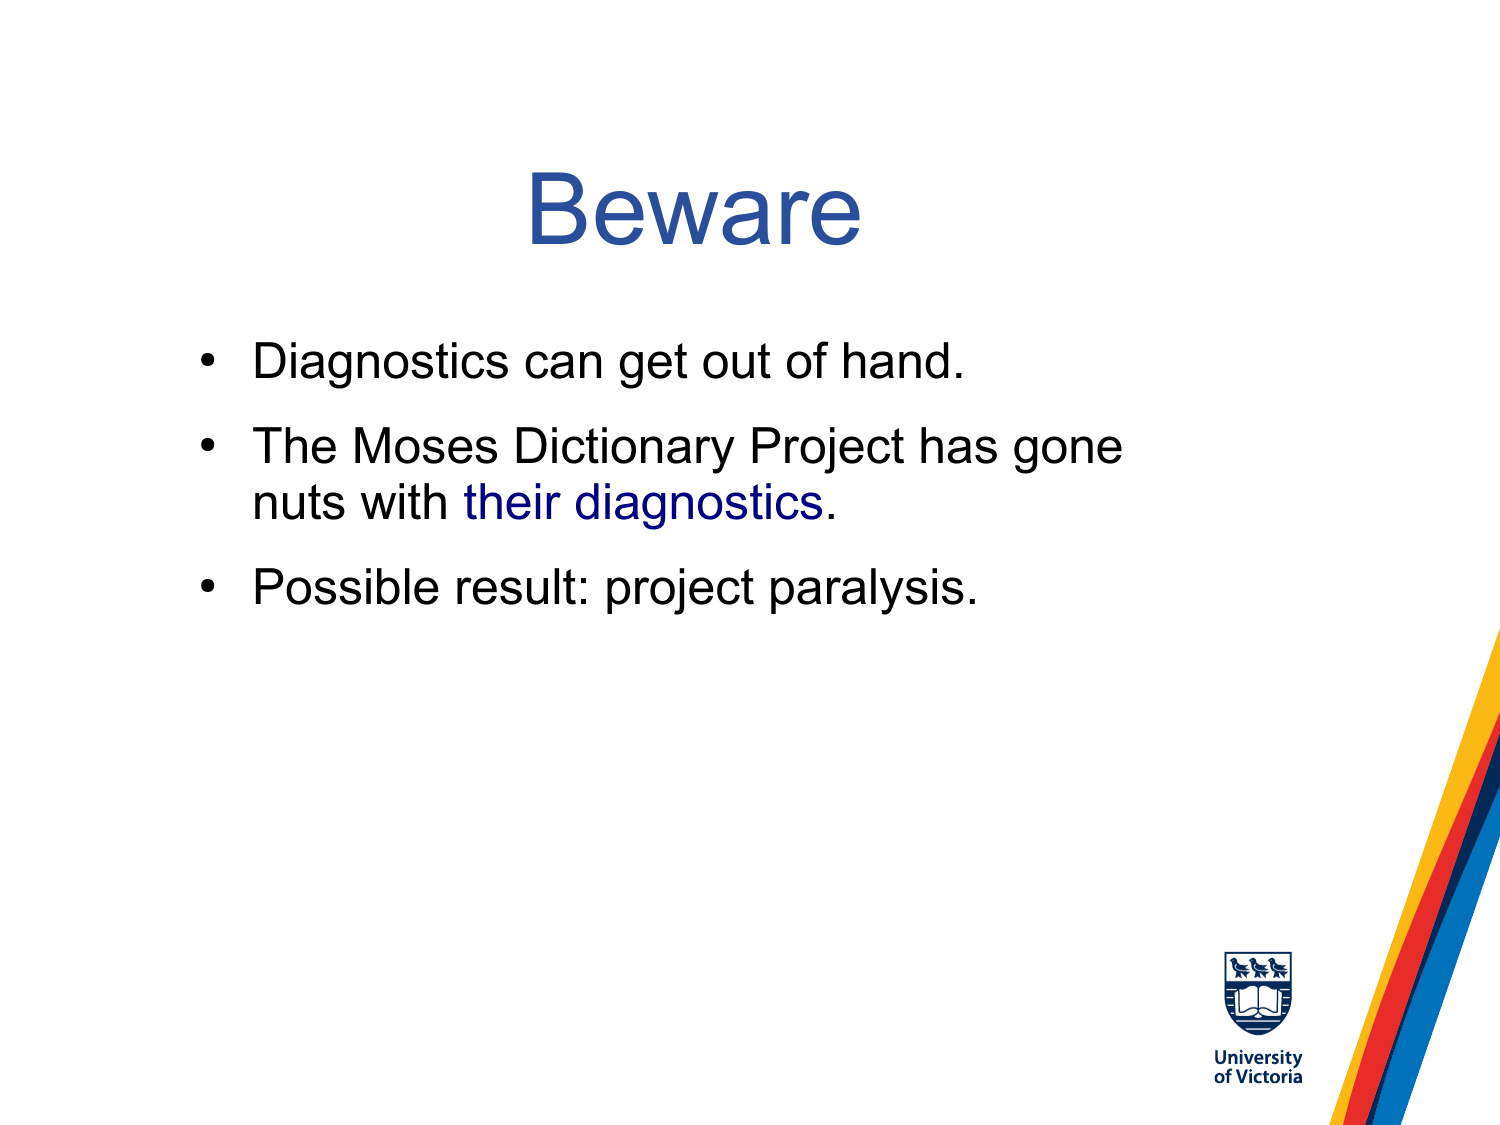

# Beware
Diagnostics can get out of hand.
The Moses Dictionary Project has gone nuts with their diagnostics.
Possible result: project paralysis.